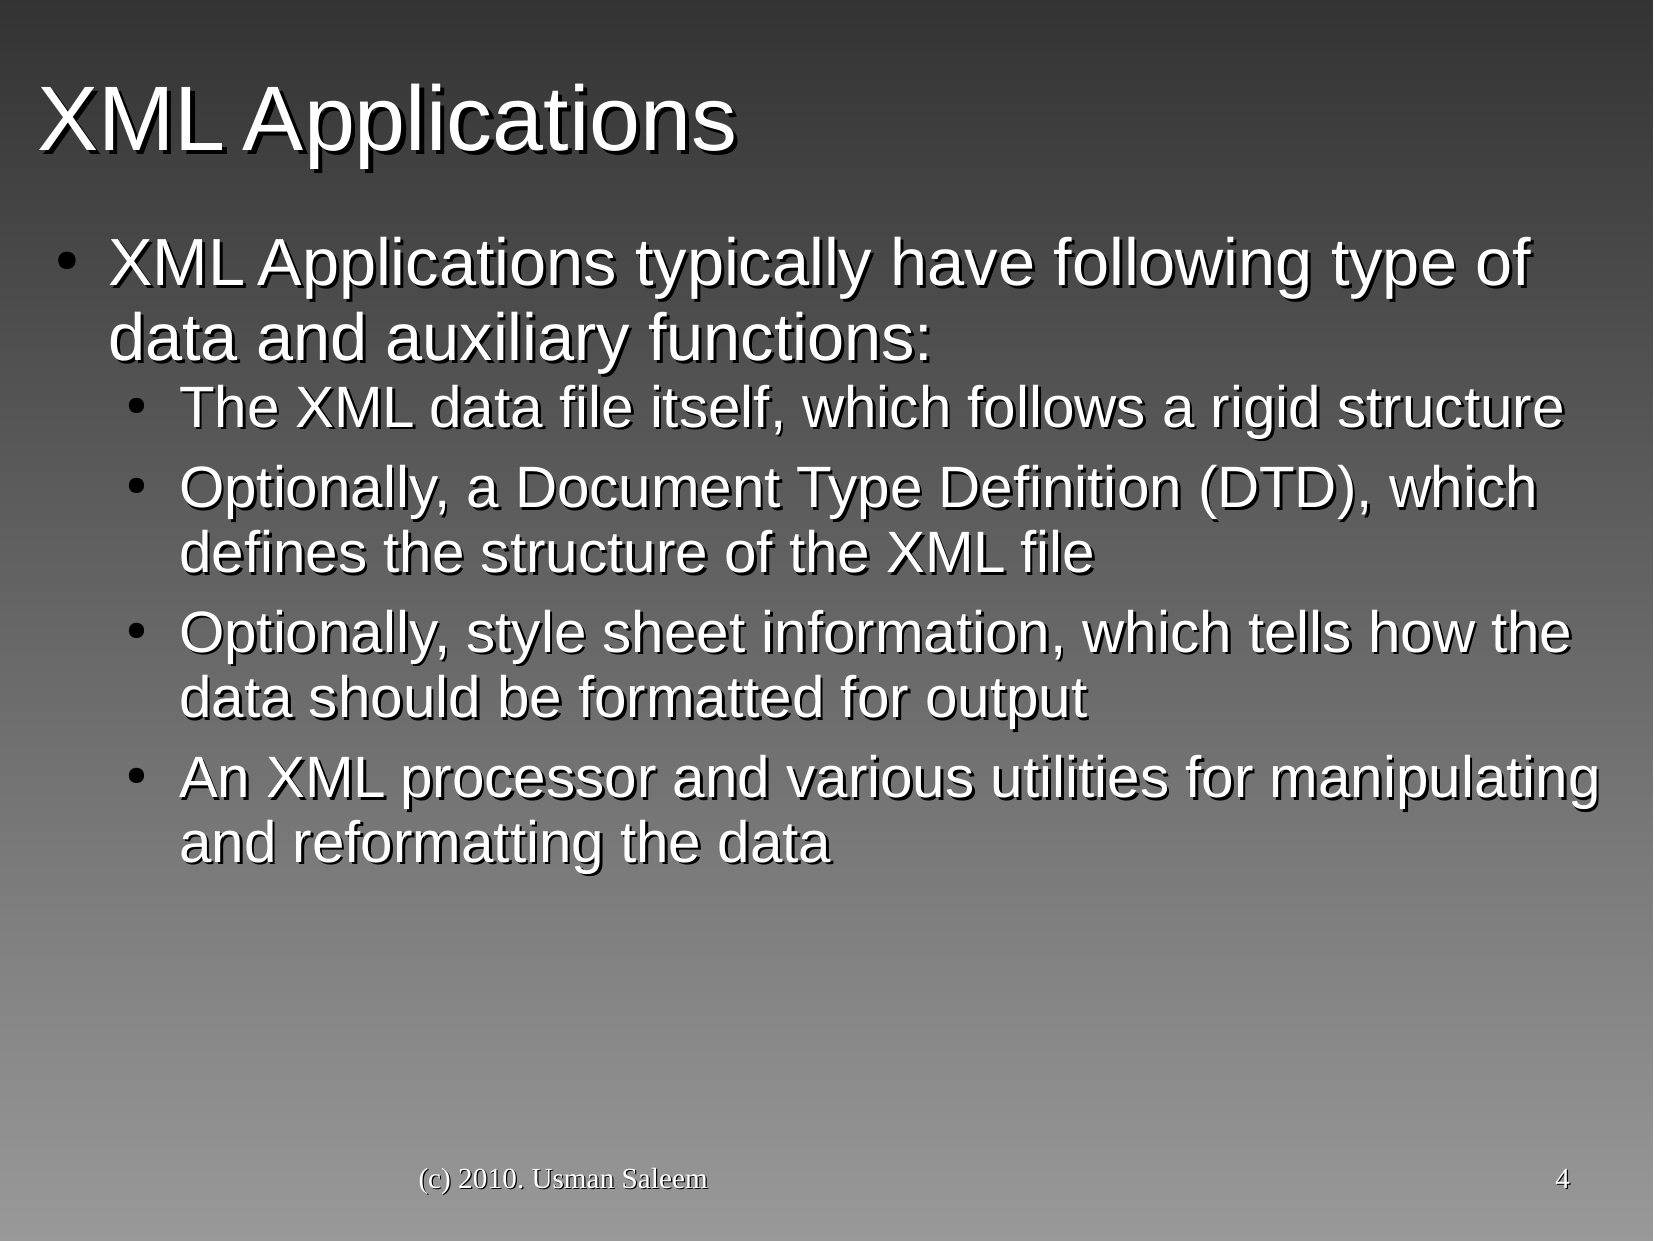

# XML Applications
XML Applications typically have following type of data and auxiliary functions:
The XML data file itself, which follows a rigid structure
Optionally, a Document Type Definition (DTD), which defines the structure of the XML file
Optionally, style sheet information, which tells how the data should be formatted for output
An XML processor and various utilities for manipulating and reformatting the data
(c) 2010. Usman Saleem
4